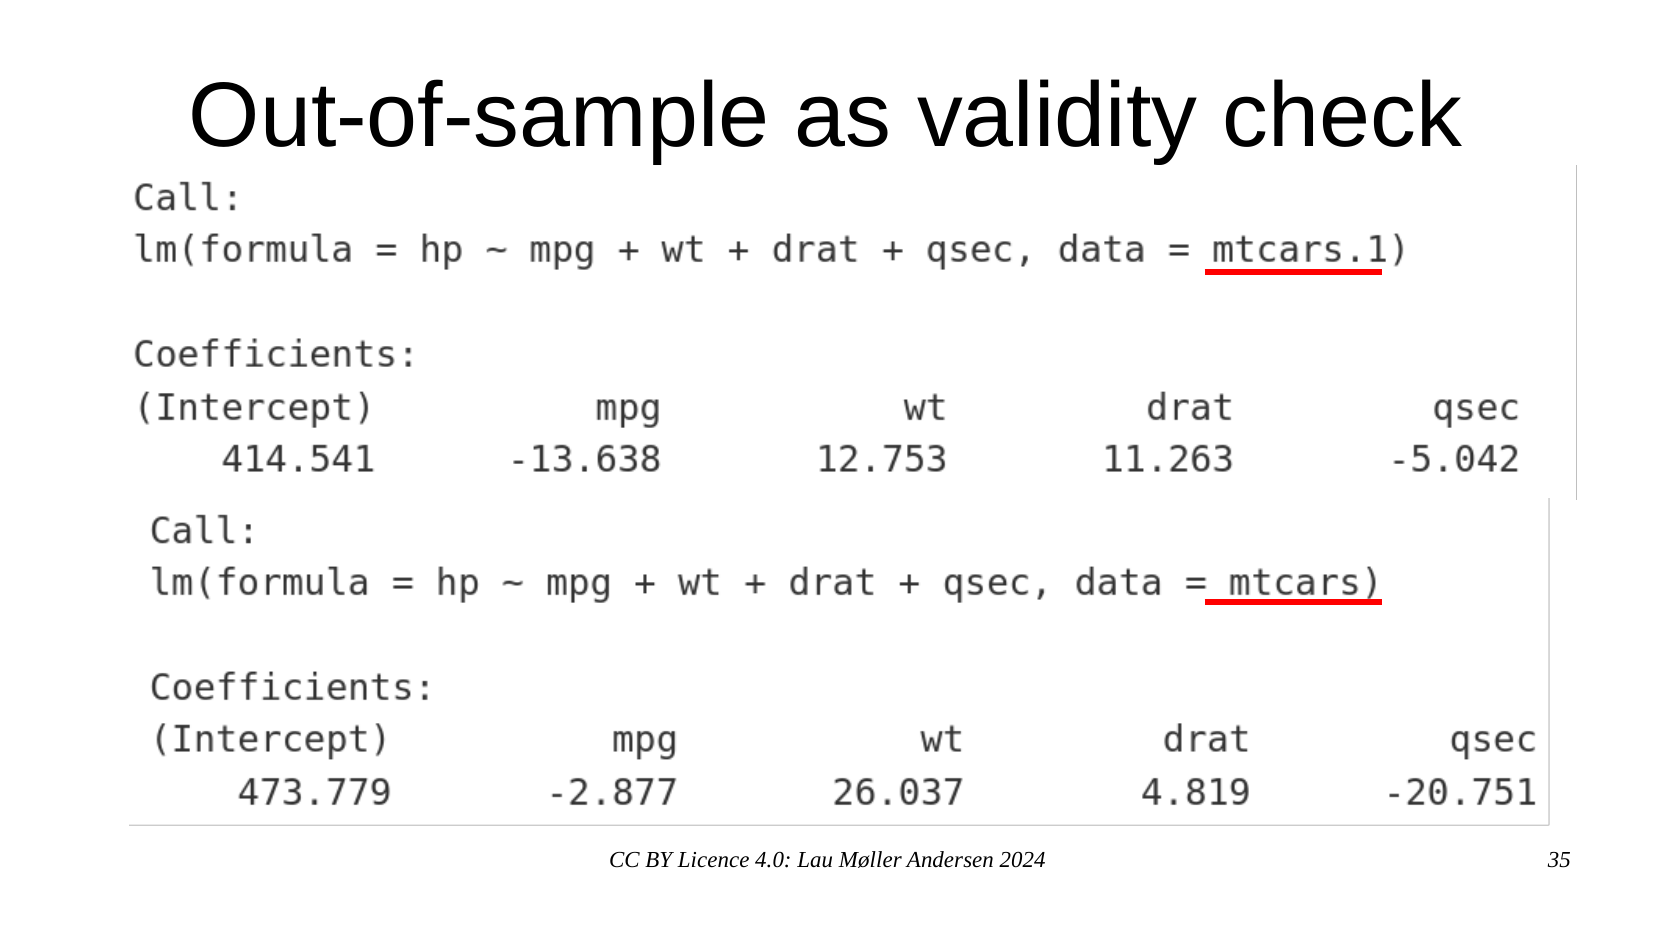

# Out-of-sample as validity check
CC BY Licence 4.0: Lau Møller Andersen 2024
35